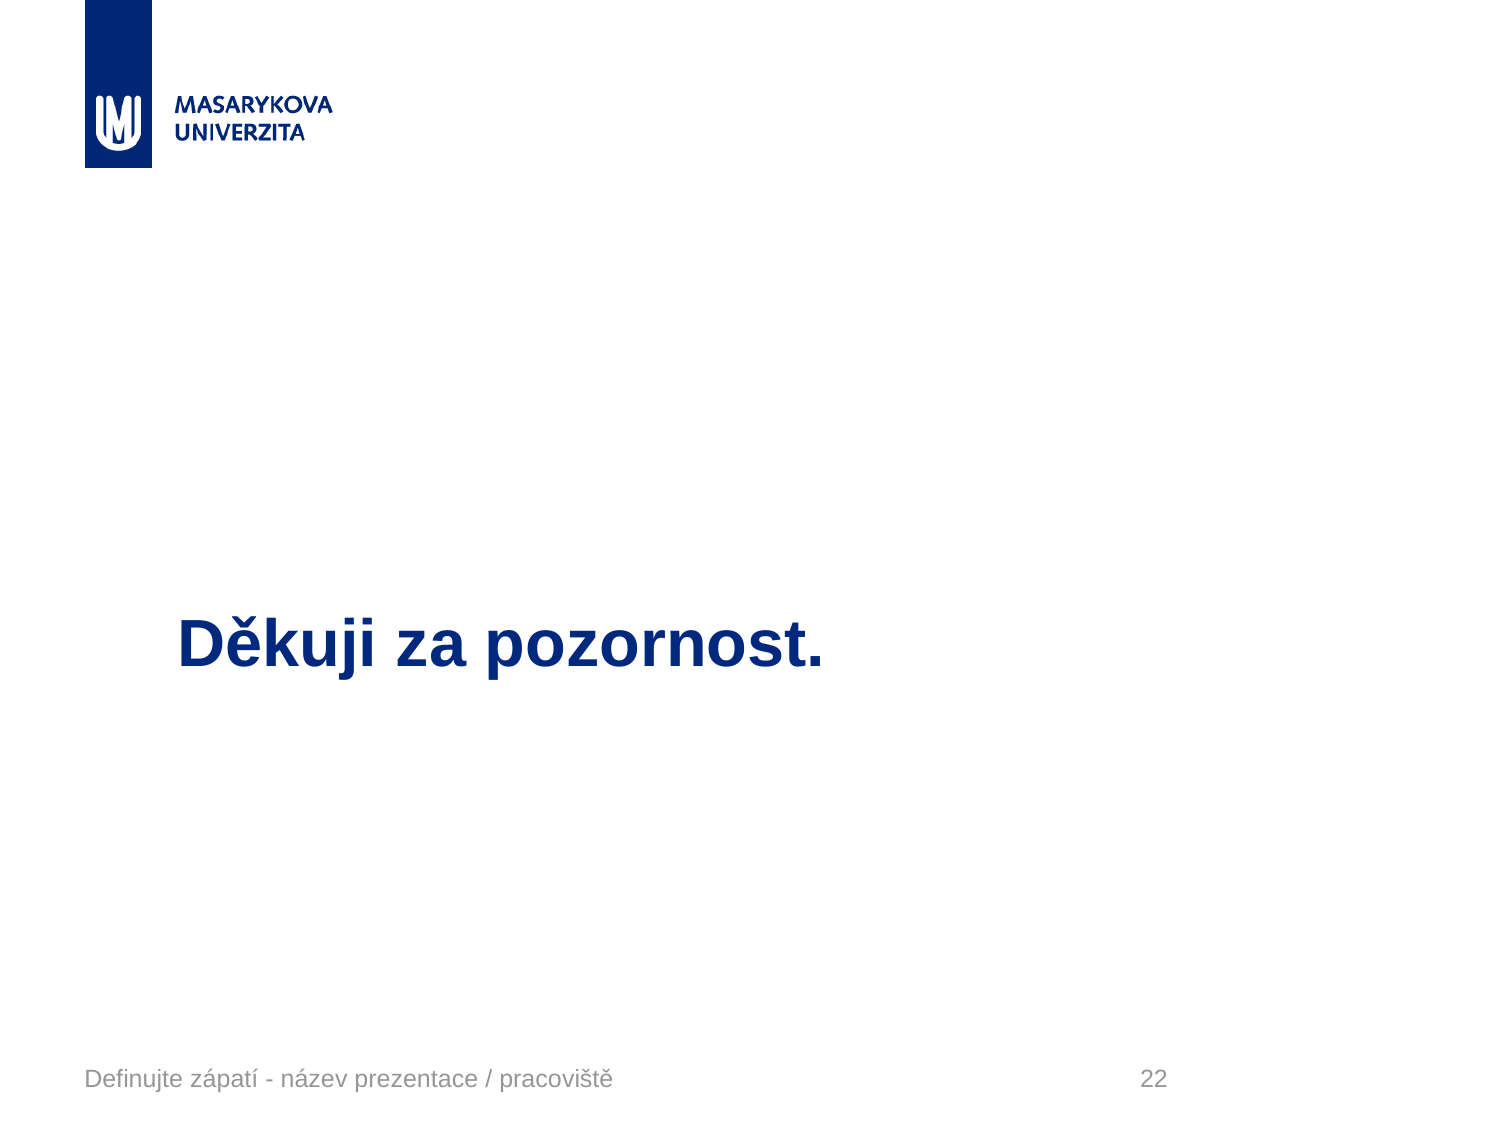

# Děkuji za pozornost.
Definujte zápatí - název prezentace / pracoviště